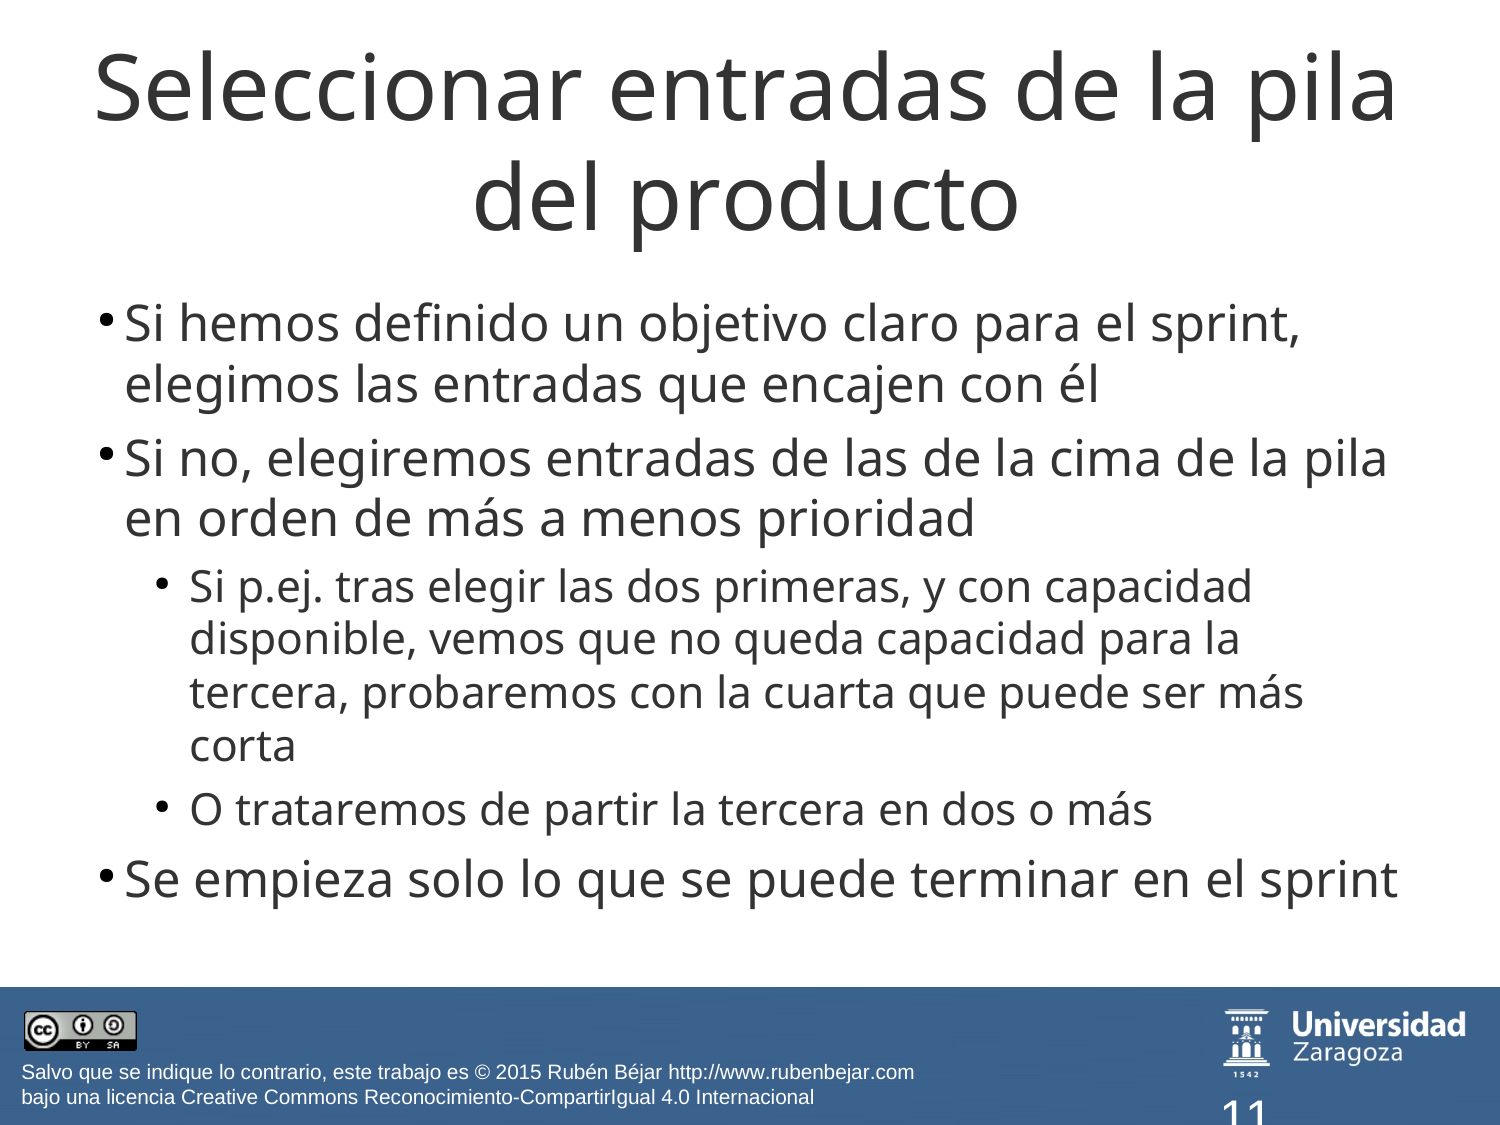

# Seleccionar entradas de la pila del producto
Si hemos definido un objetivo claro para el sprint, elegimos las entradas que encajen con él
Si no, elegiremos entradas de las de la cima de la pila en orden de más a menos prioridad
Si p.ej. tras elegir las dos primeras, y con capacidad disponible, vemos que no queda capacidad para la tercera, probaremos con la cuarta que puede ser más corta
O trataremos de partir la tercera en dos o más
Se empieza solo lo que se puede terminar en el sprint